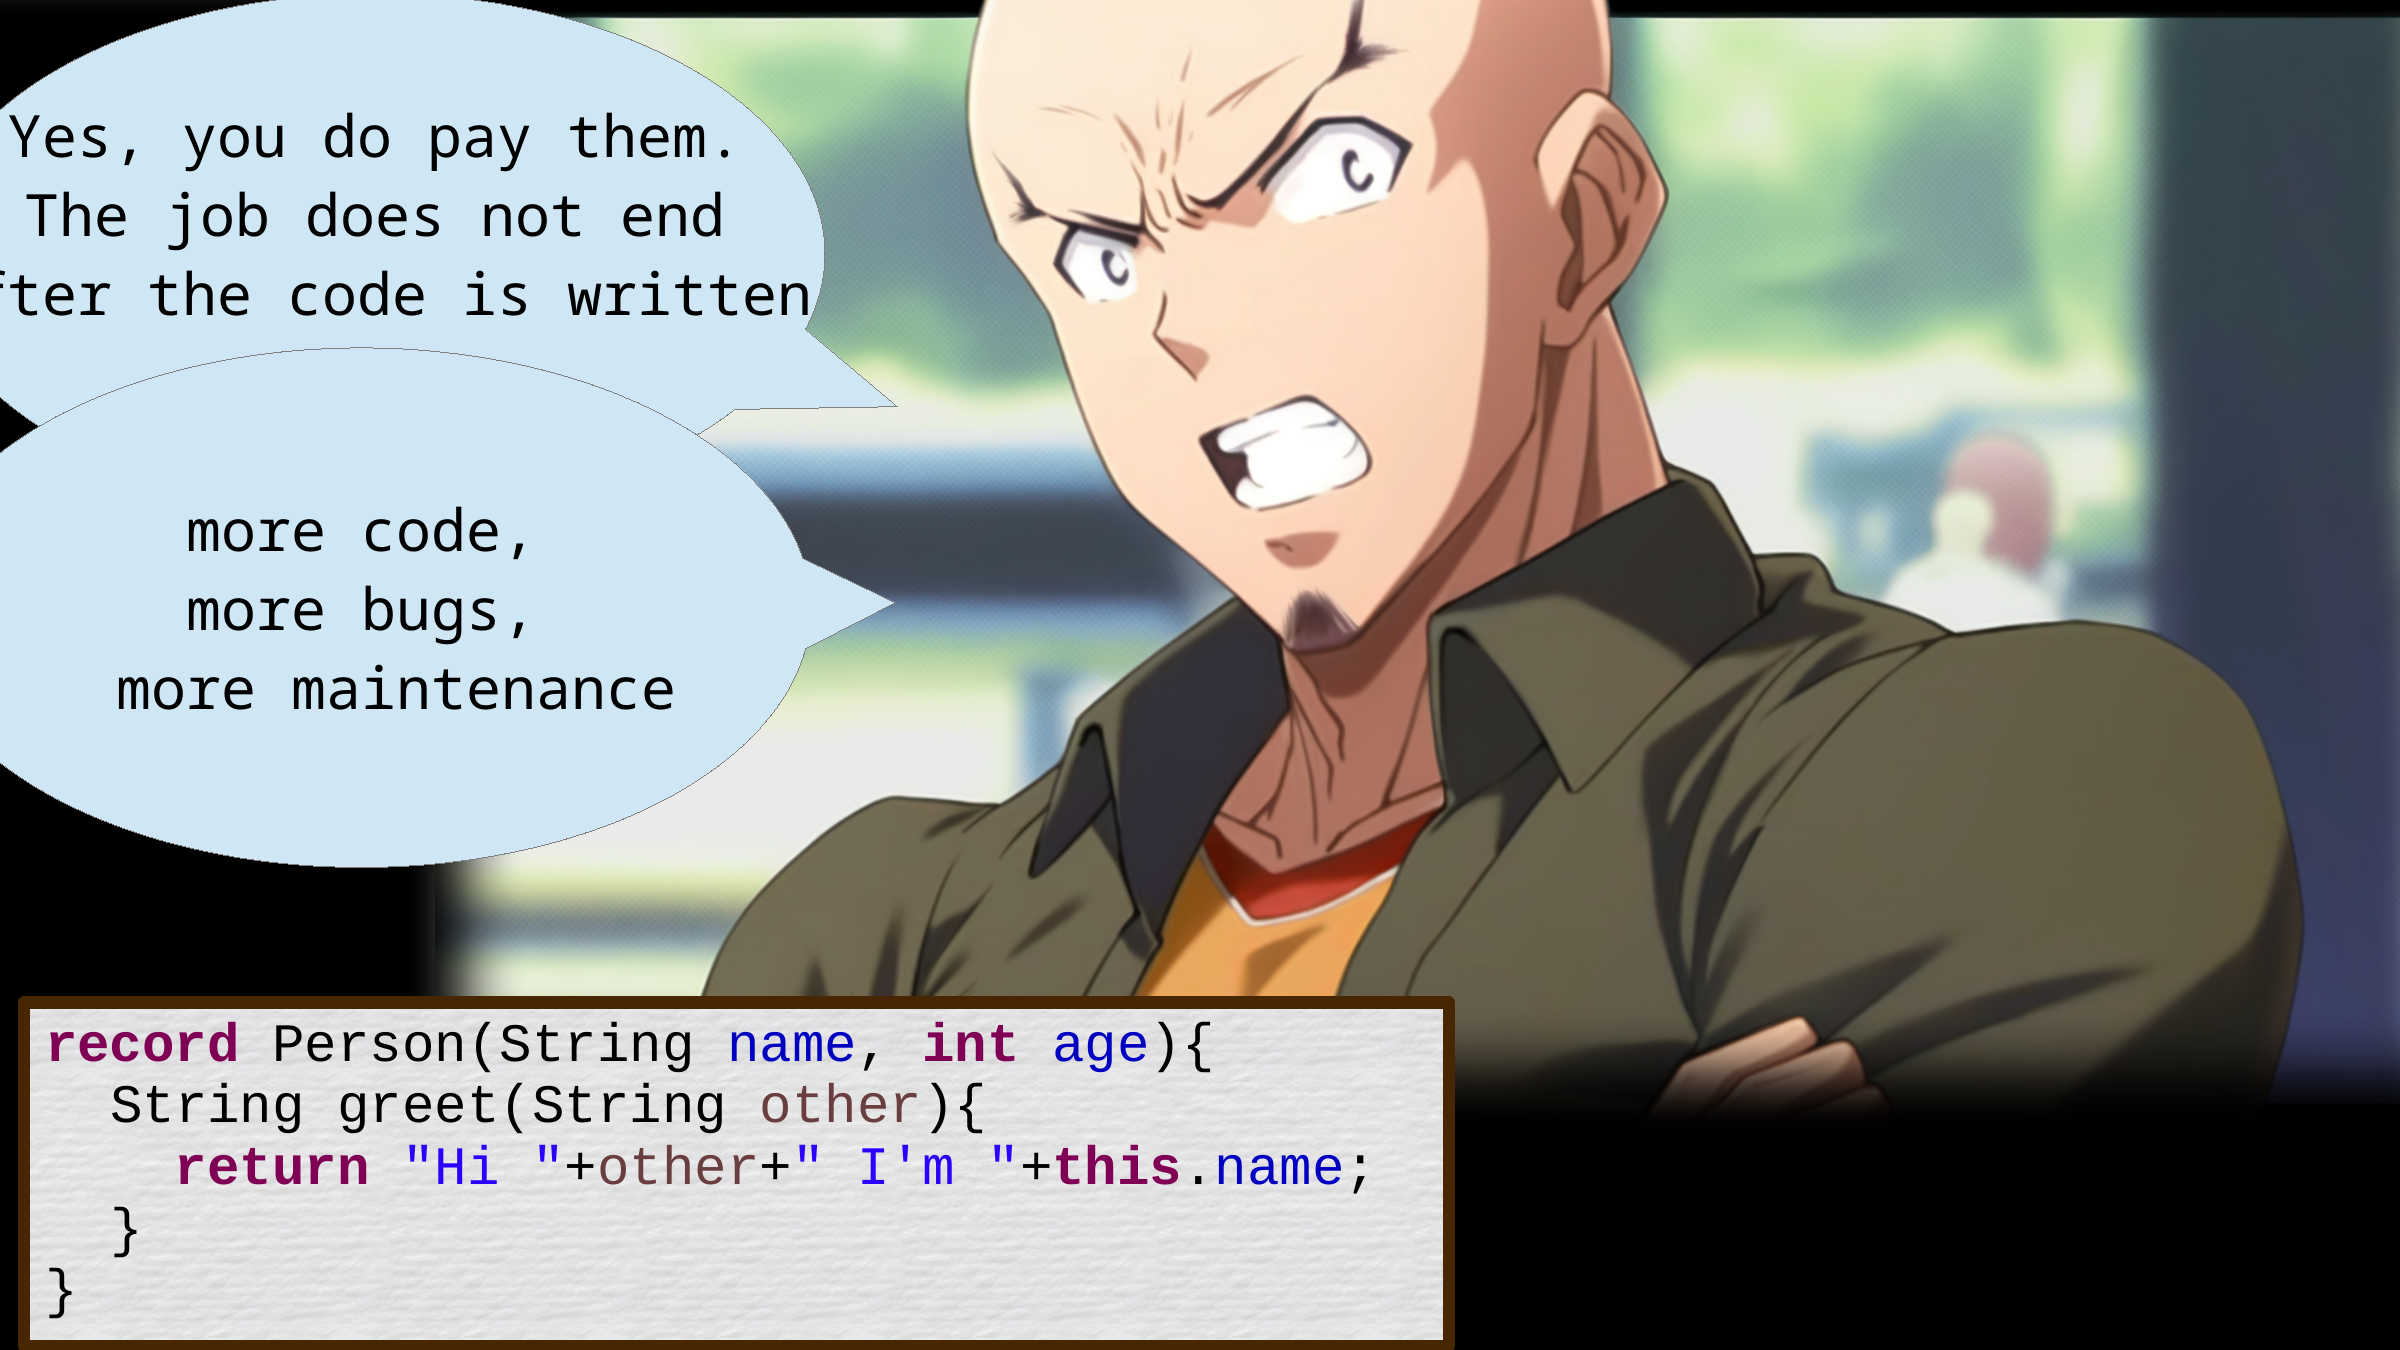

Yes, you do pay them.
The job does not end
 after the code is written
more code,
more bugs,
 more maintenance
record Person(String name, int age){
 String greet(String other){
 return "Hi "+other+" I'm "+this.name;
 }
}